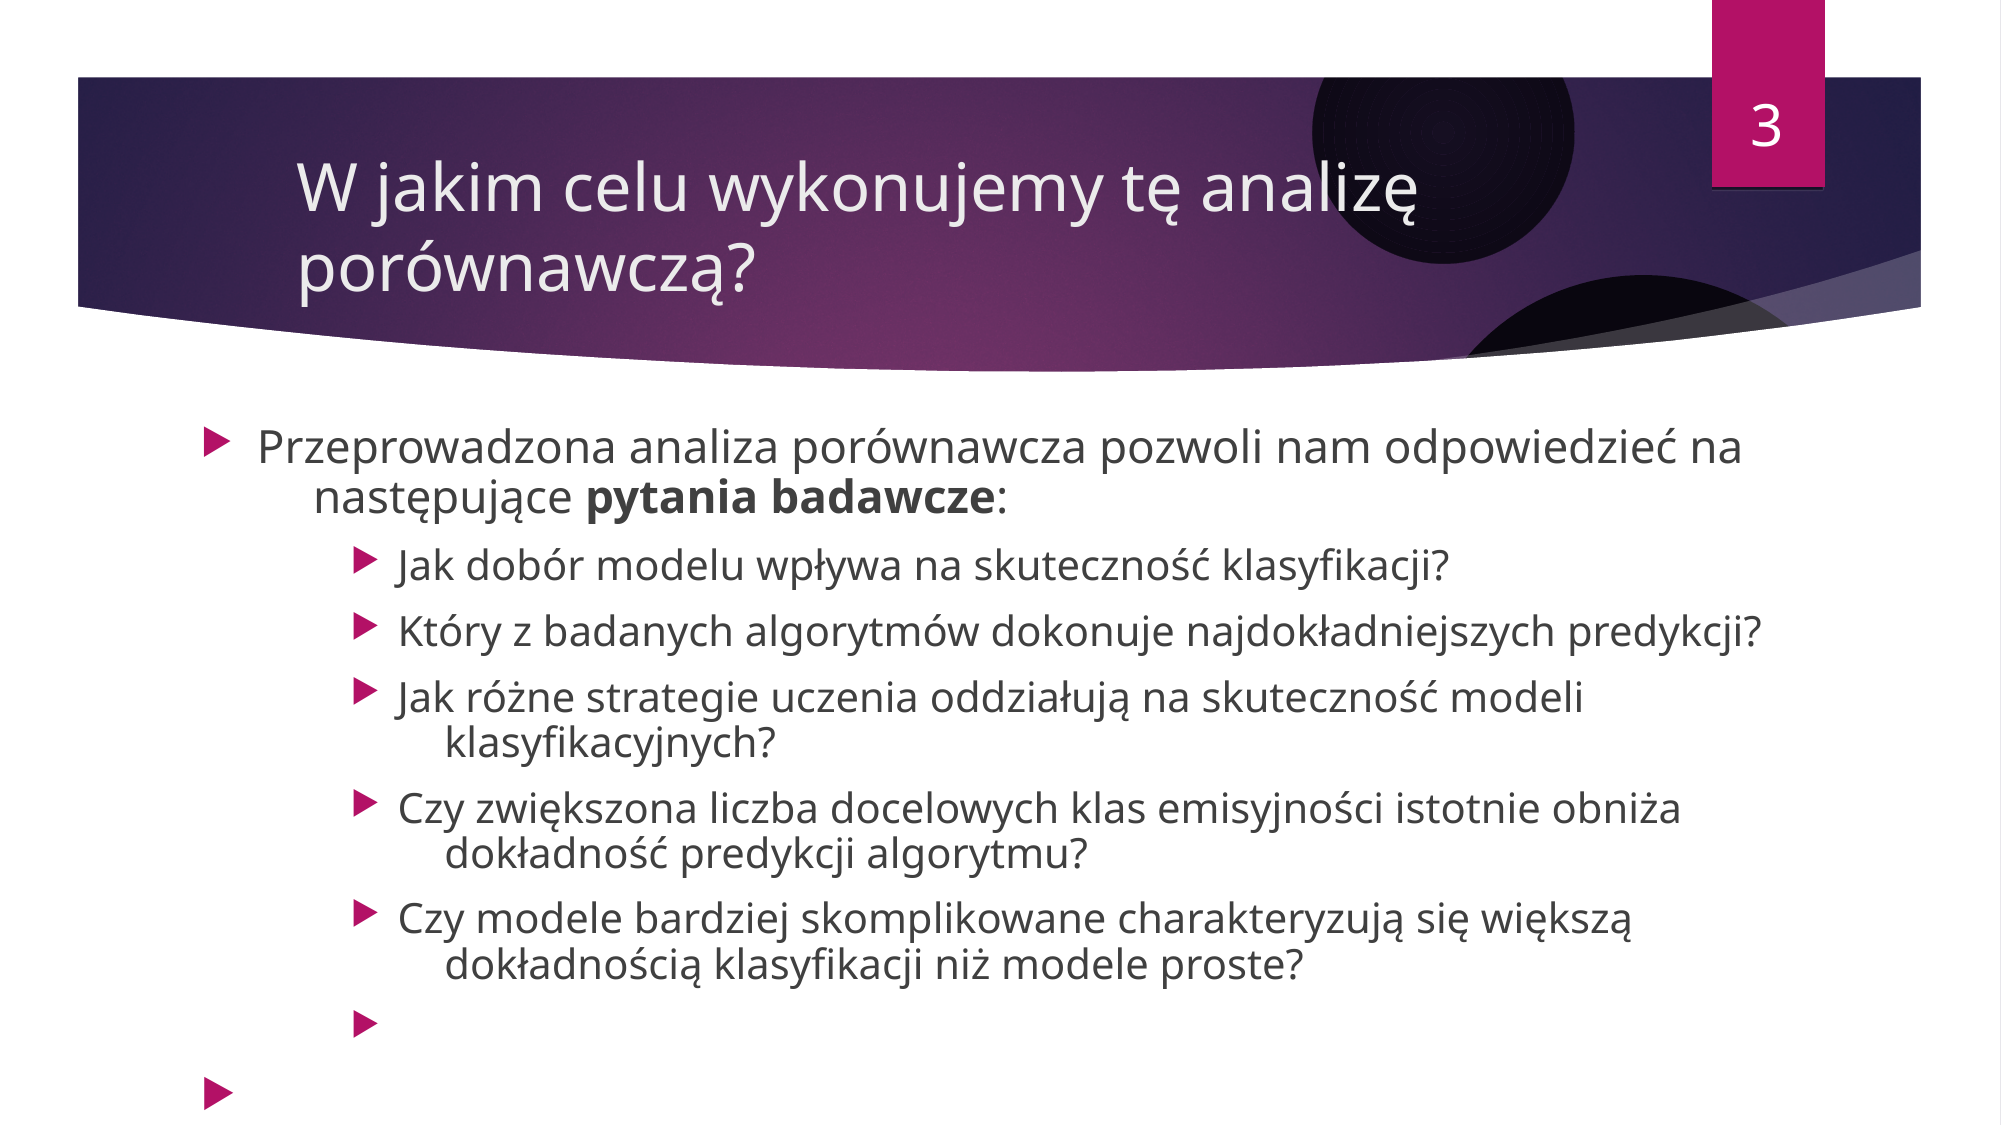

# W jakim celu wykonujemy tę analizę porównawczą?
Przeprowadzona analiza porównawcza pozwoli nam odpowiedzieć na następujące pytania badawcze:
Jak dobór modelu wpływa na skuteczność klasyfikacji?
Który z badanych algorytmów dokonuje najdokładniejszych predykcji?
Jak różne strategie uczenia oddziałują na skuteczność modeli klasyfikacyjnych?
Czy zwiększona liczba docelowych klas emisyjności istotnie obniża dokładność predykcji algorytmu?
Czy modele bardziej skomplikowane charakteryzują się większą dokładnością klasyfikacji niż modele proste?